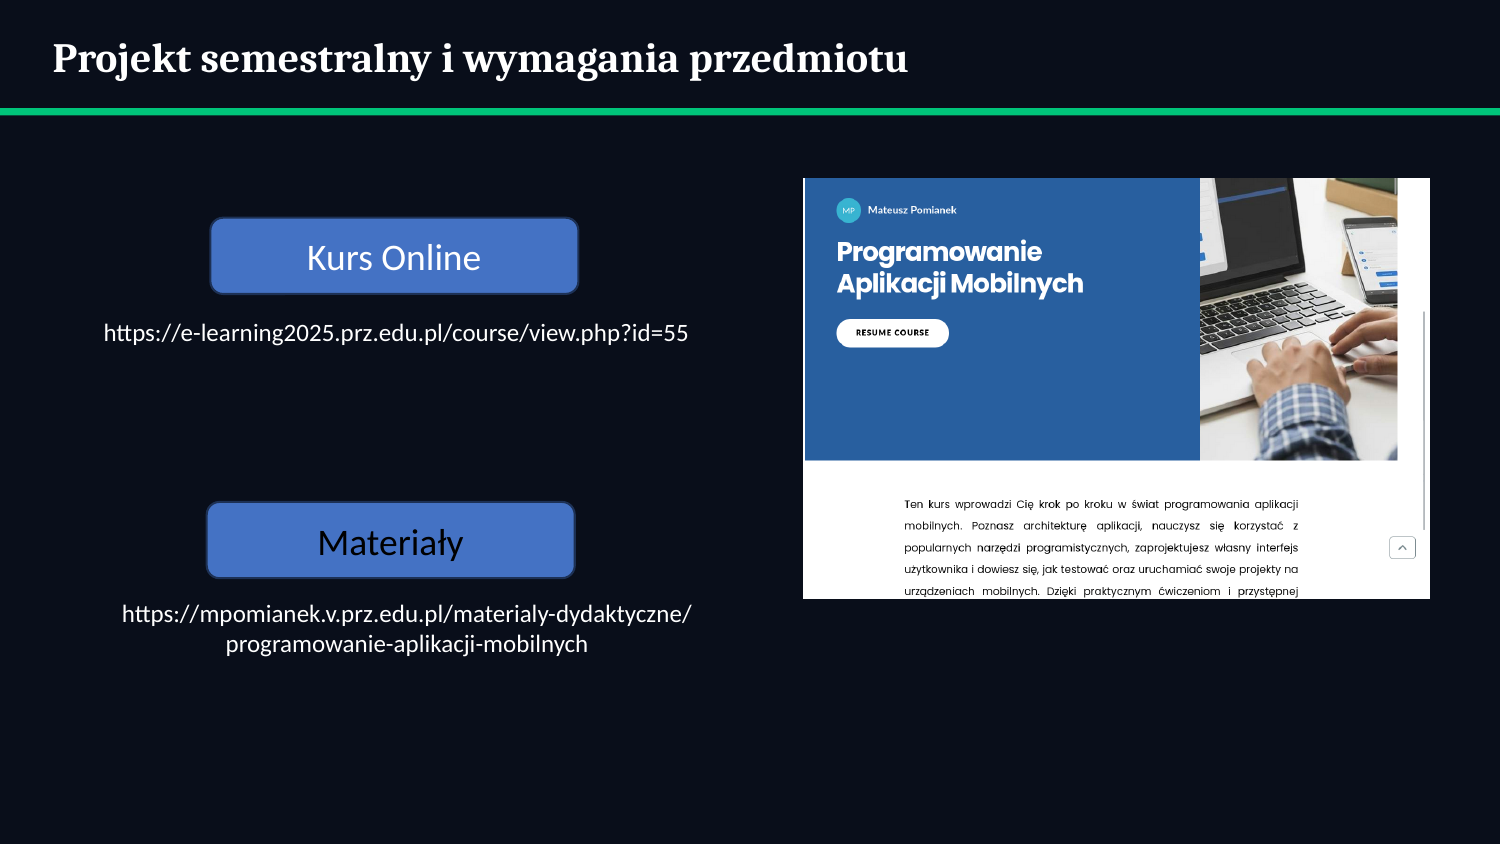

Projekt semestralny i wymagania przedmiotu
Kurs Online​
https://e-learning2025.prz.edu.pl/course/view.php?id=55
Materiały
https://mpomianek.v.prz.edu.pl/materialy-dydaktyczne/programowanie-aplikacji-mobilnych